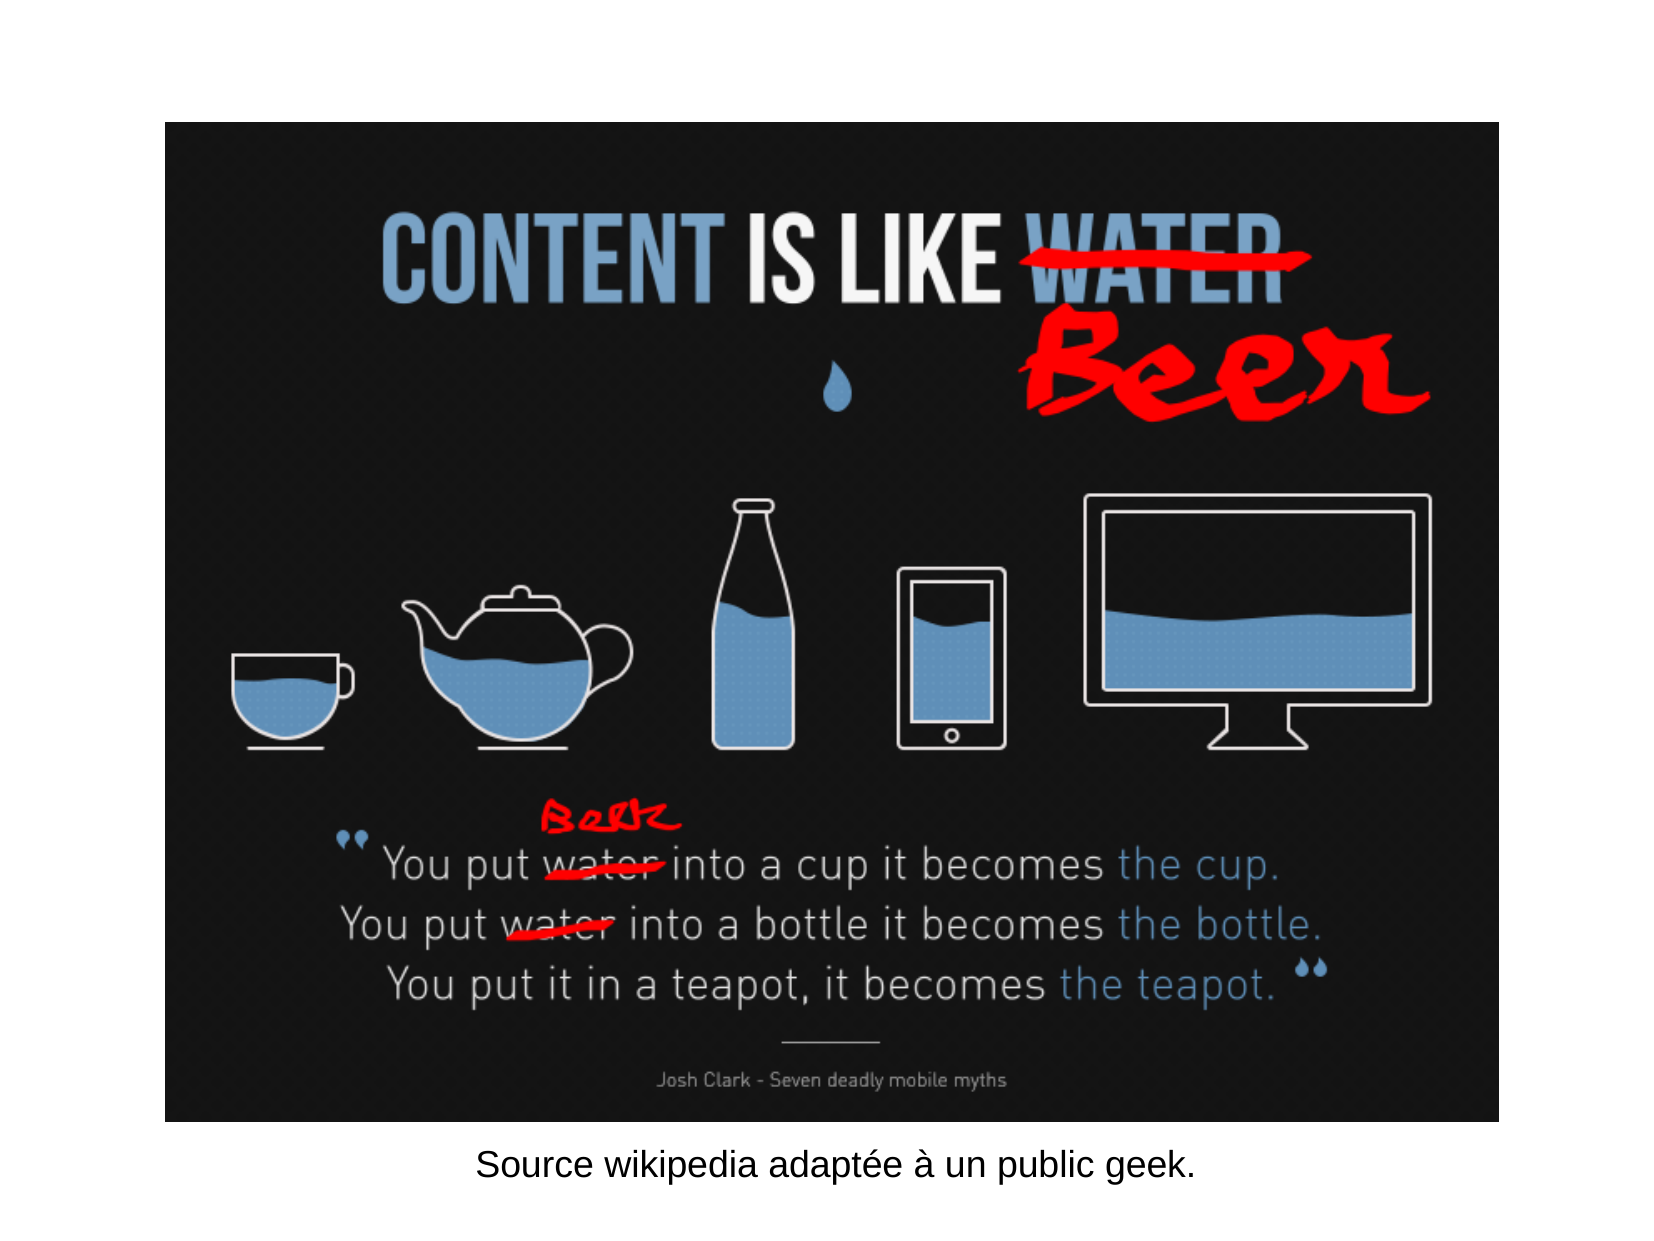

Source wikipedia adaptée à un public geek.